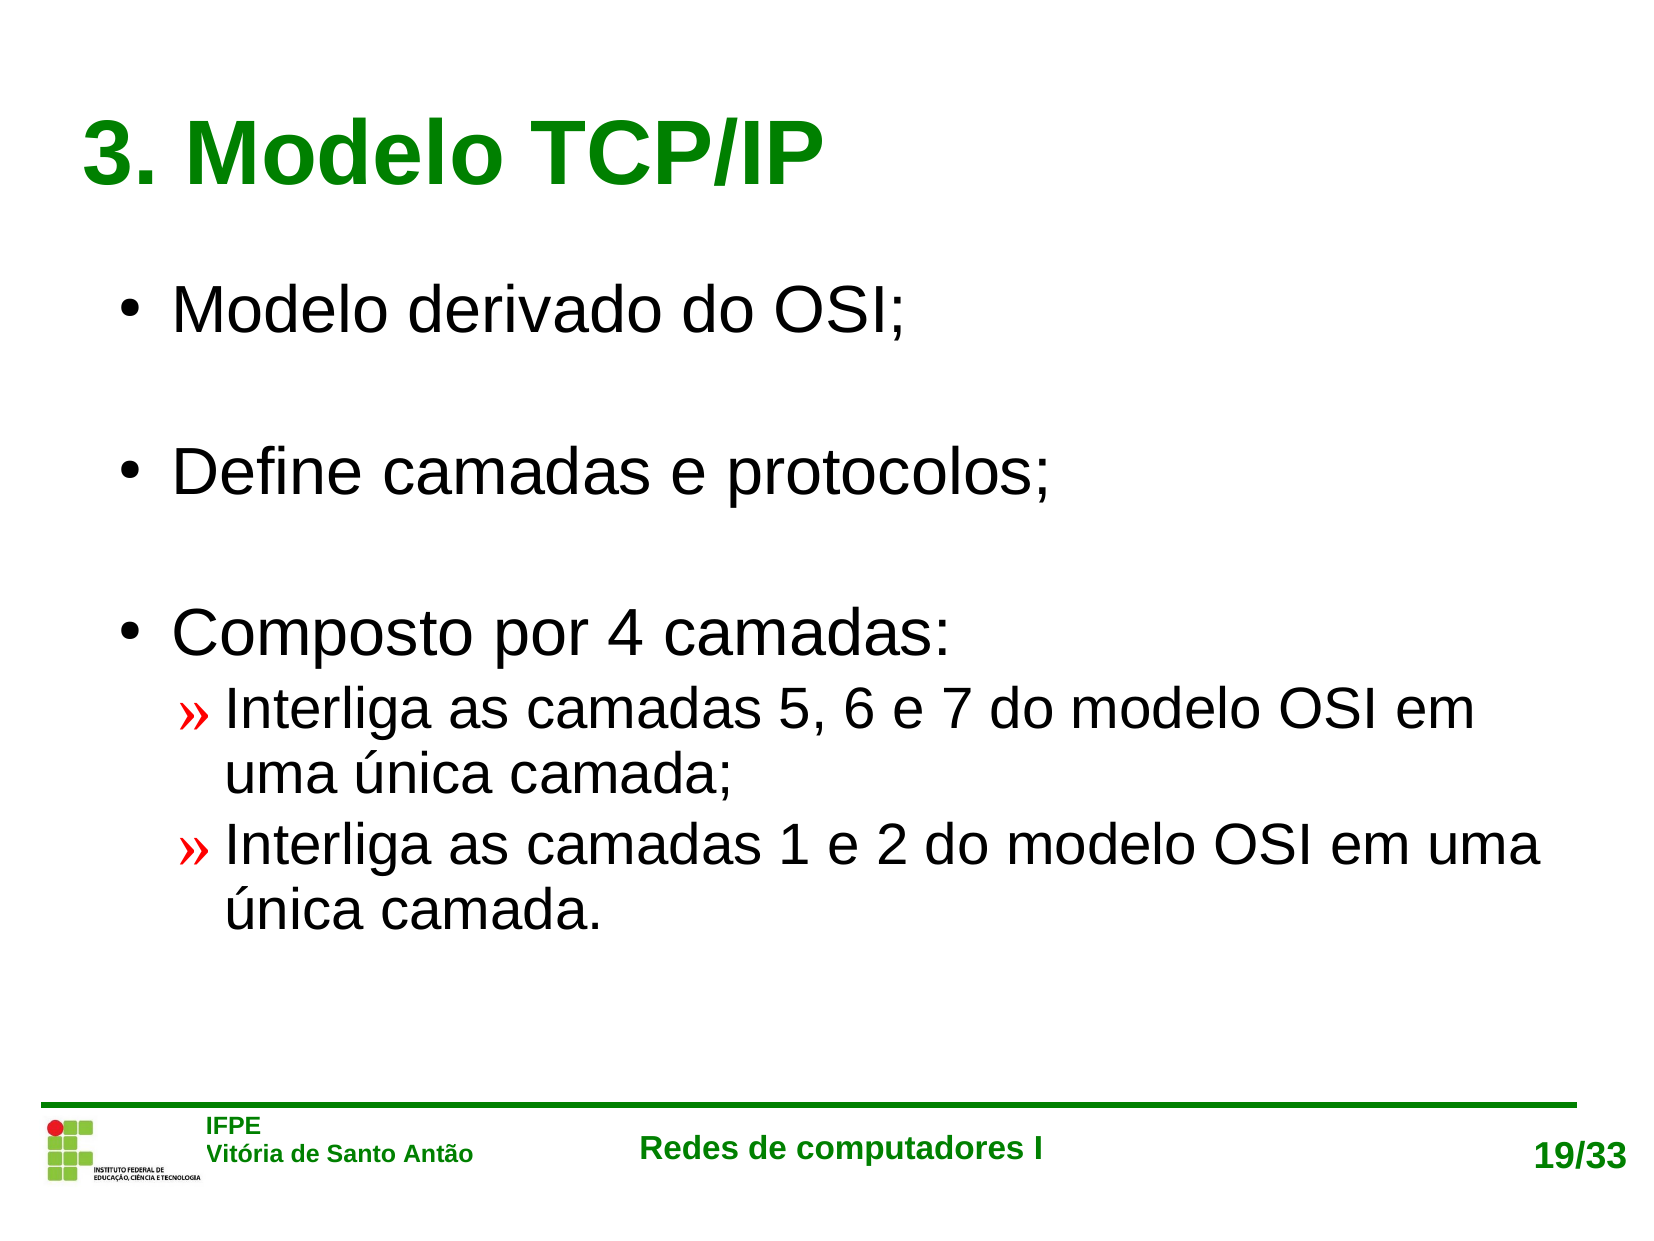

# 3. Modelo TCP/IP
Modelo derivado do OSI;
Define camadas e protocolos;
Composto por 4 camadas:
Interliga as camadas 5, 6 e 7 do modelo OSI em uma única camada;
Interliga as camadas 1 e 2 do modelo OSI em uma única camada.